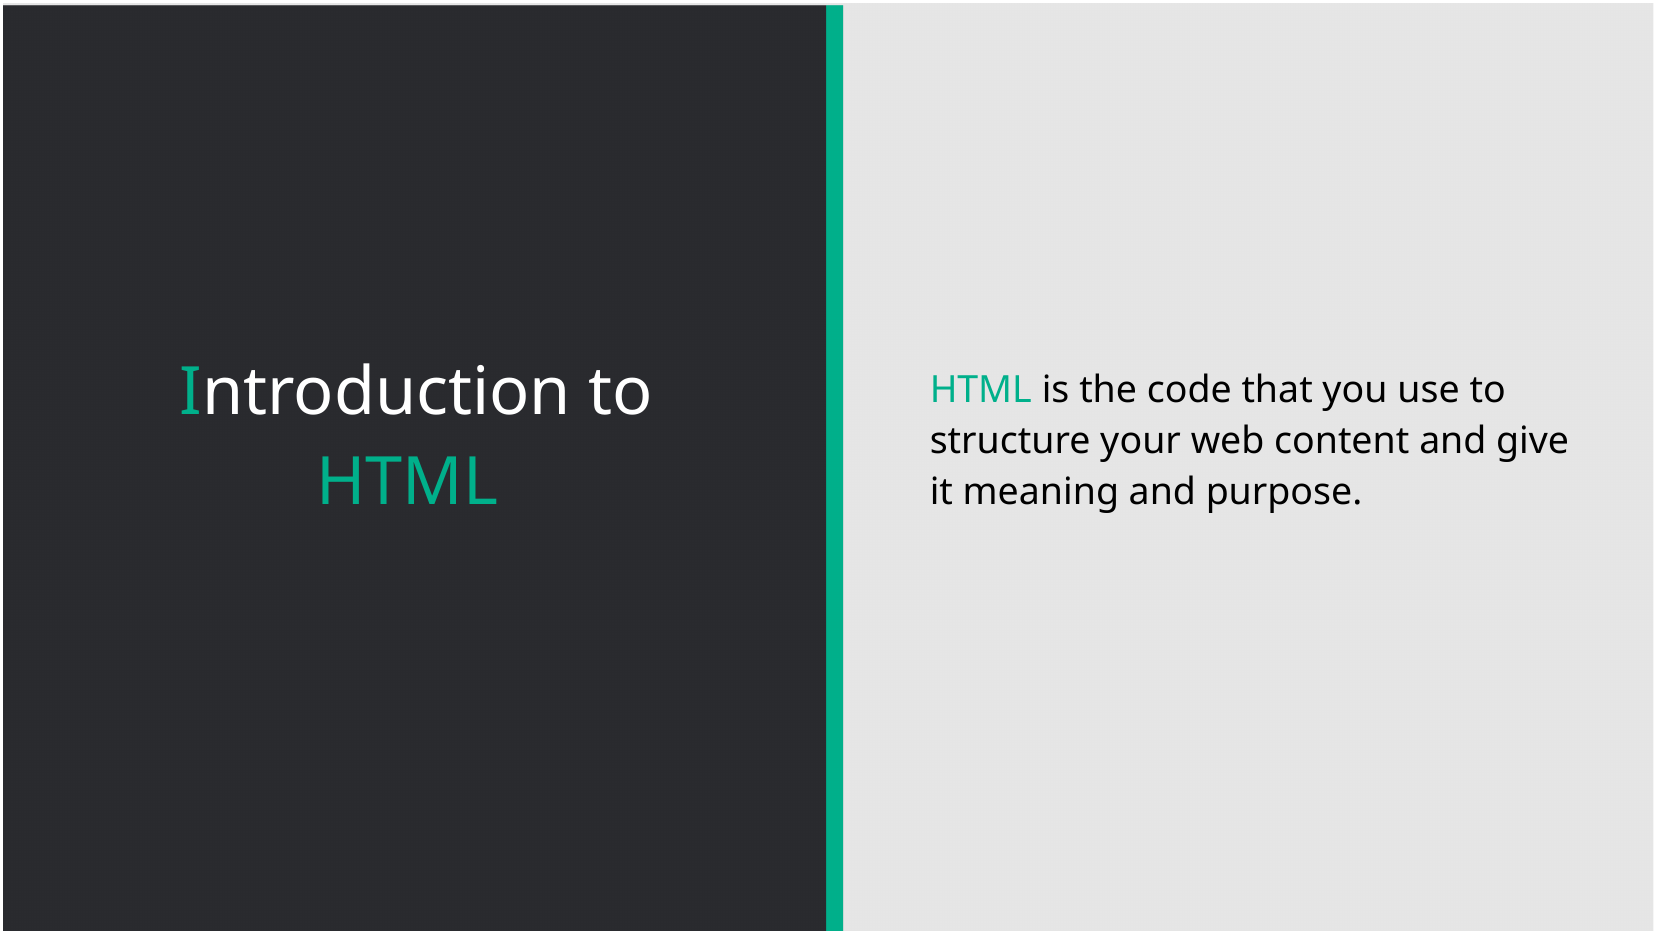

Introduction to
HTML
HTML is the code that you use to structure your web content and give it meaning and purpose.